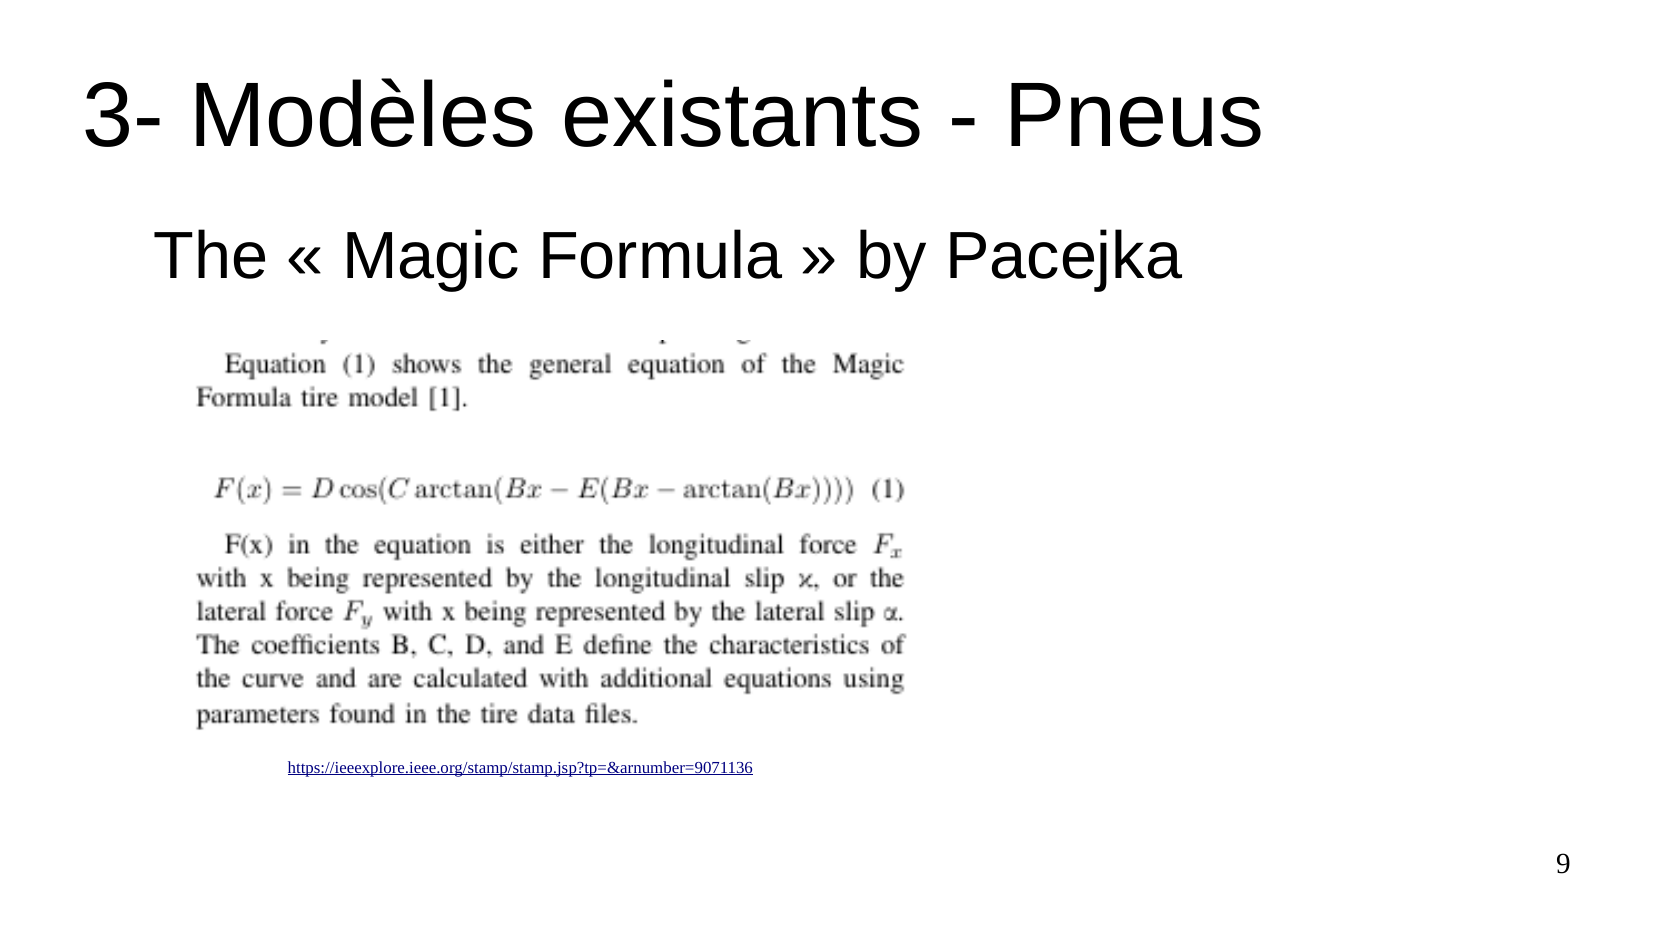

# 3- Modèles existants - Pneus
The « Magic Formula » by Pacejka
9